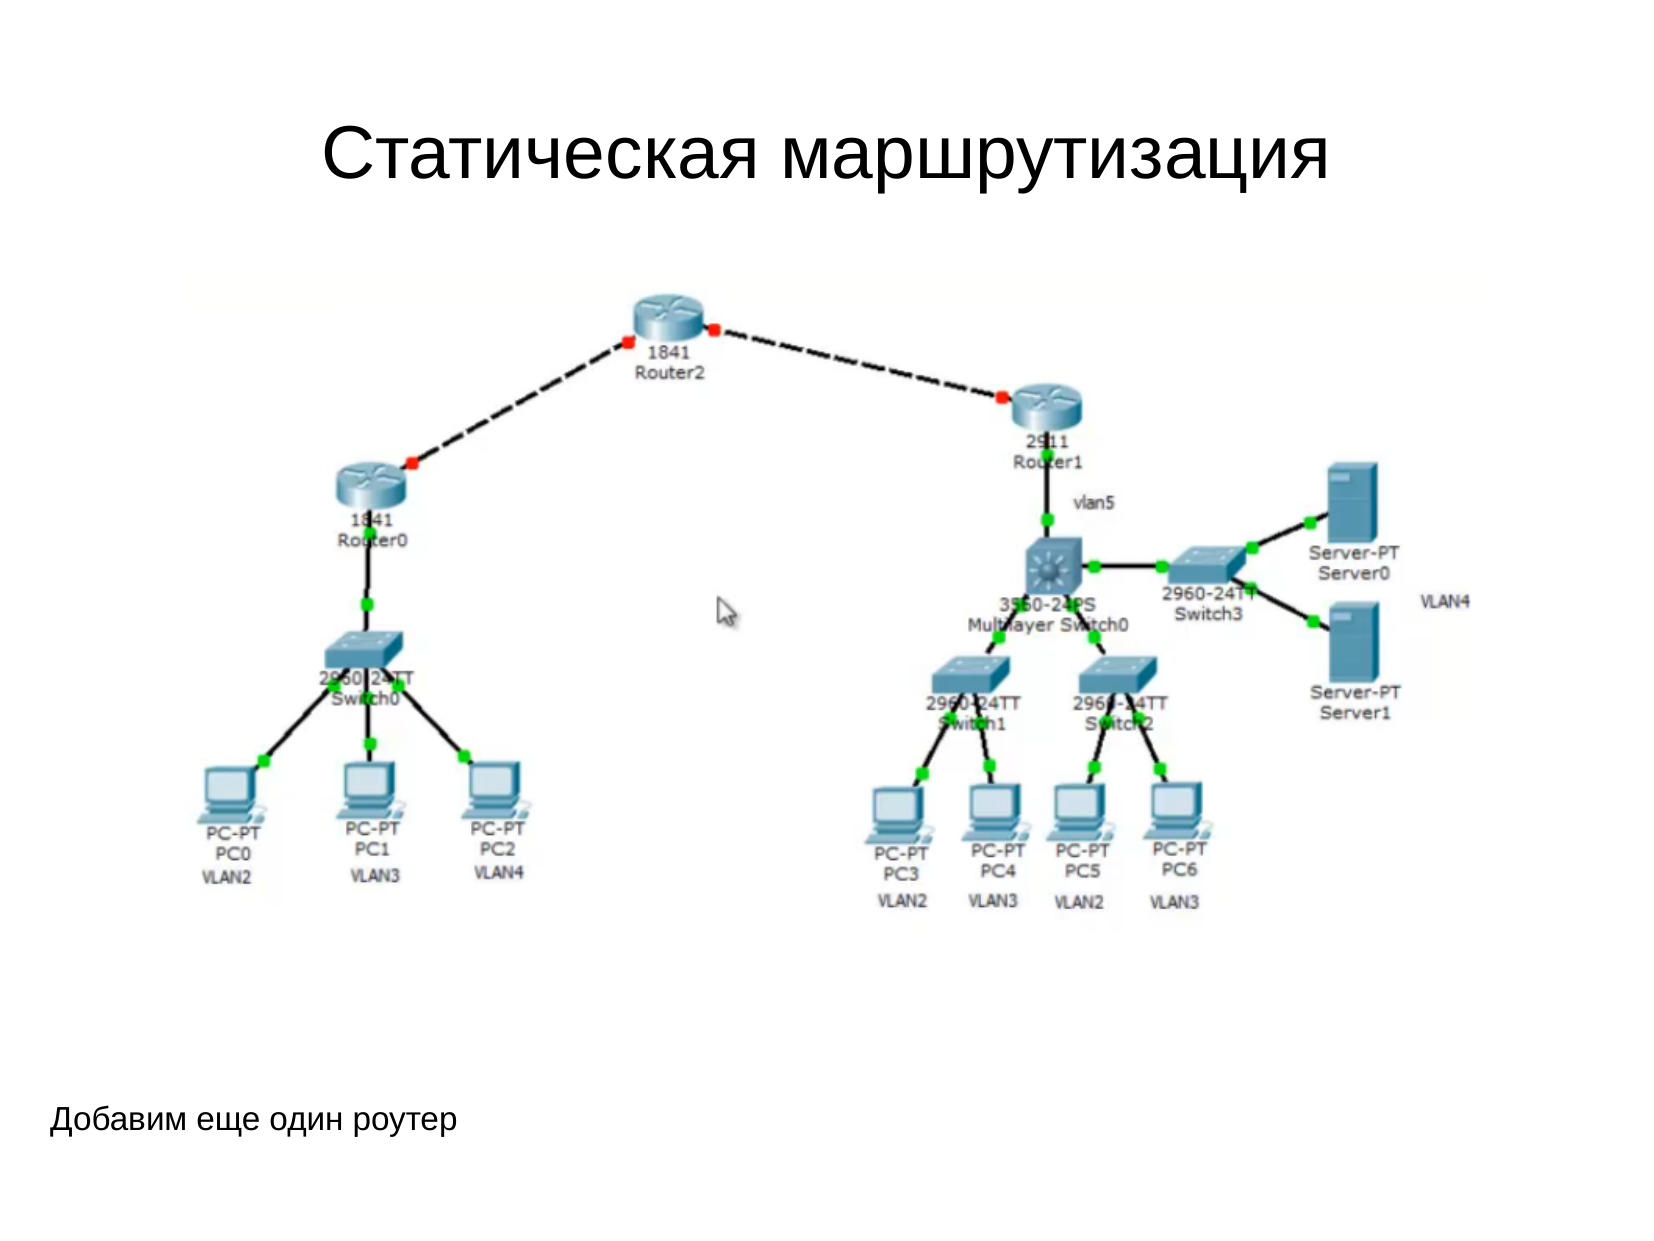

# Статическая маршрутизация
Добавим еще один роутер